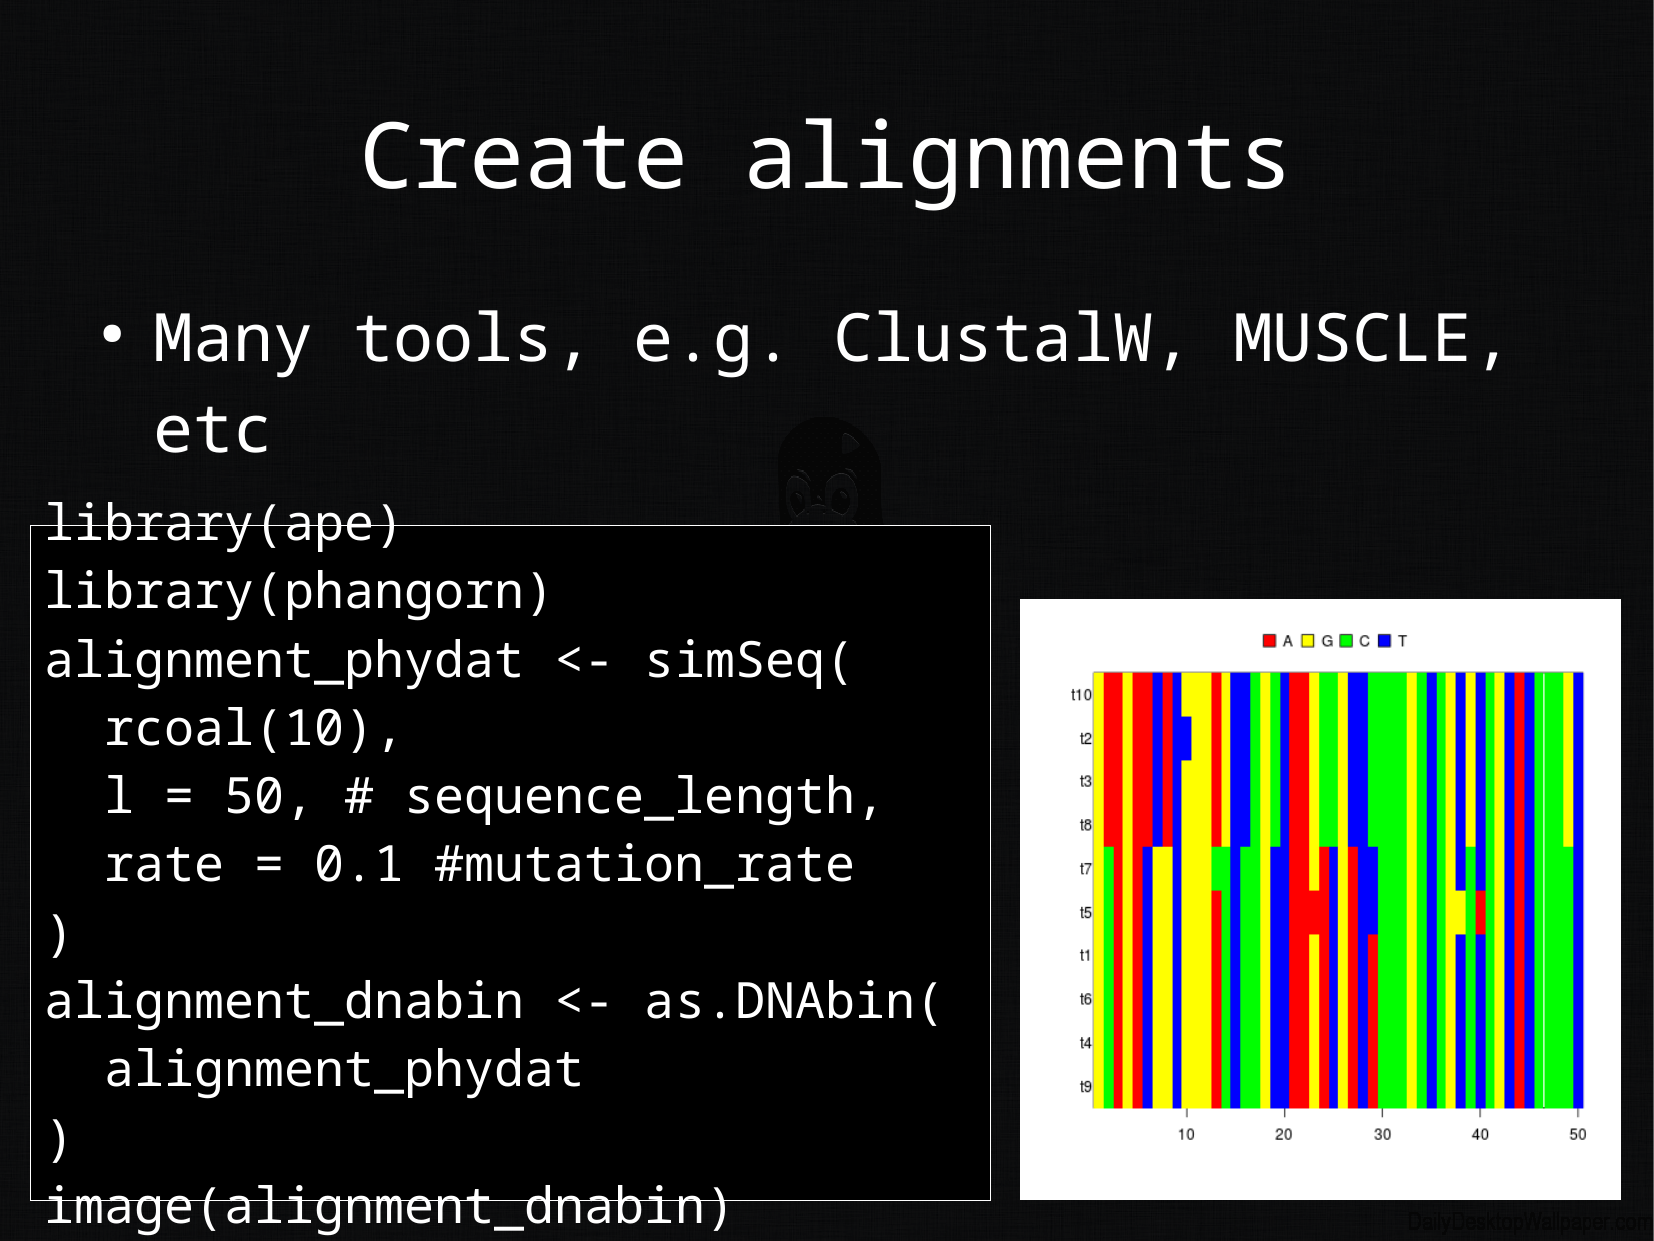

# Create alignments
Many tools, e.g. ClustalW, MUSCLE, etc
library(ape)
library(phangorn)
alignment_phydat <- simSeq(
 rcoal(10),
 l = 50, # sequence_length,
 rate = 0.1 #mutation_rate
)
alignment_dnabin <- as.DNAbin(
 alignment_phydat
)
image(alignment_dnabin)